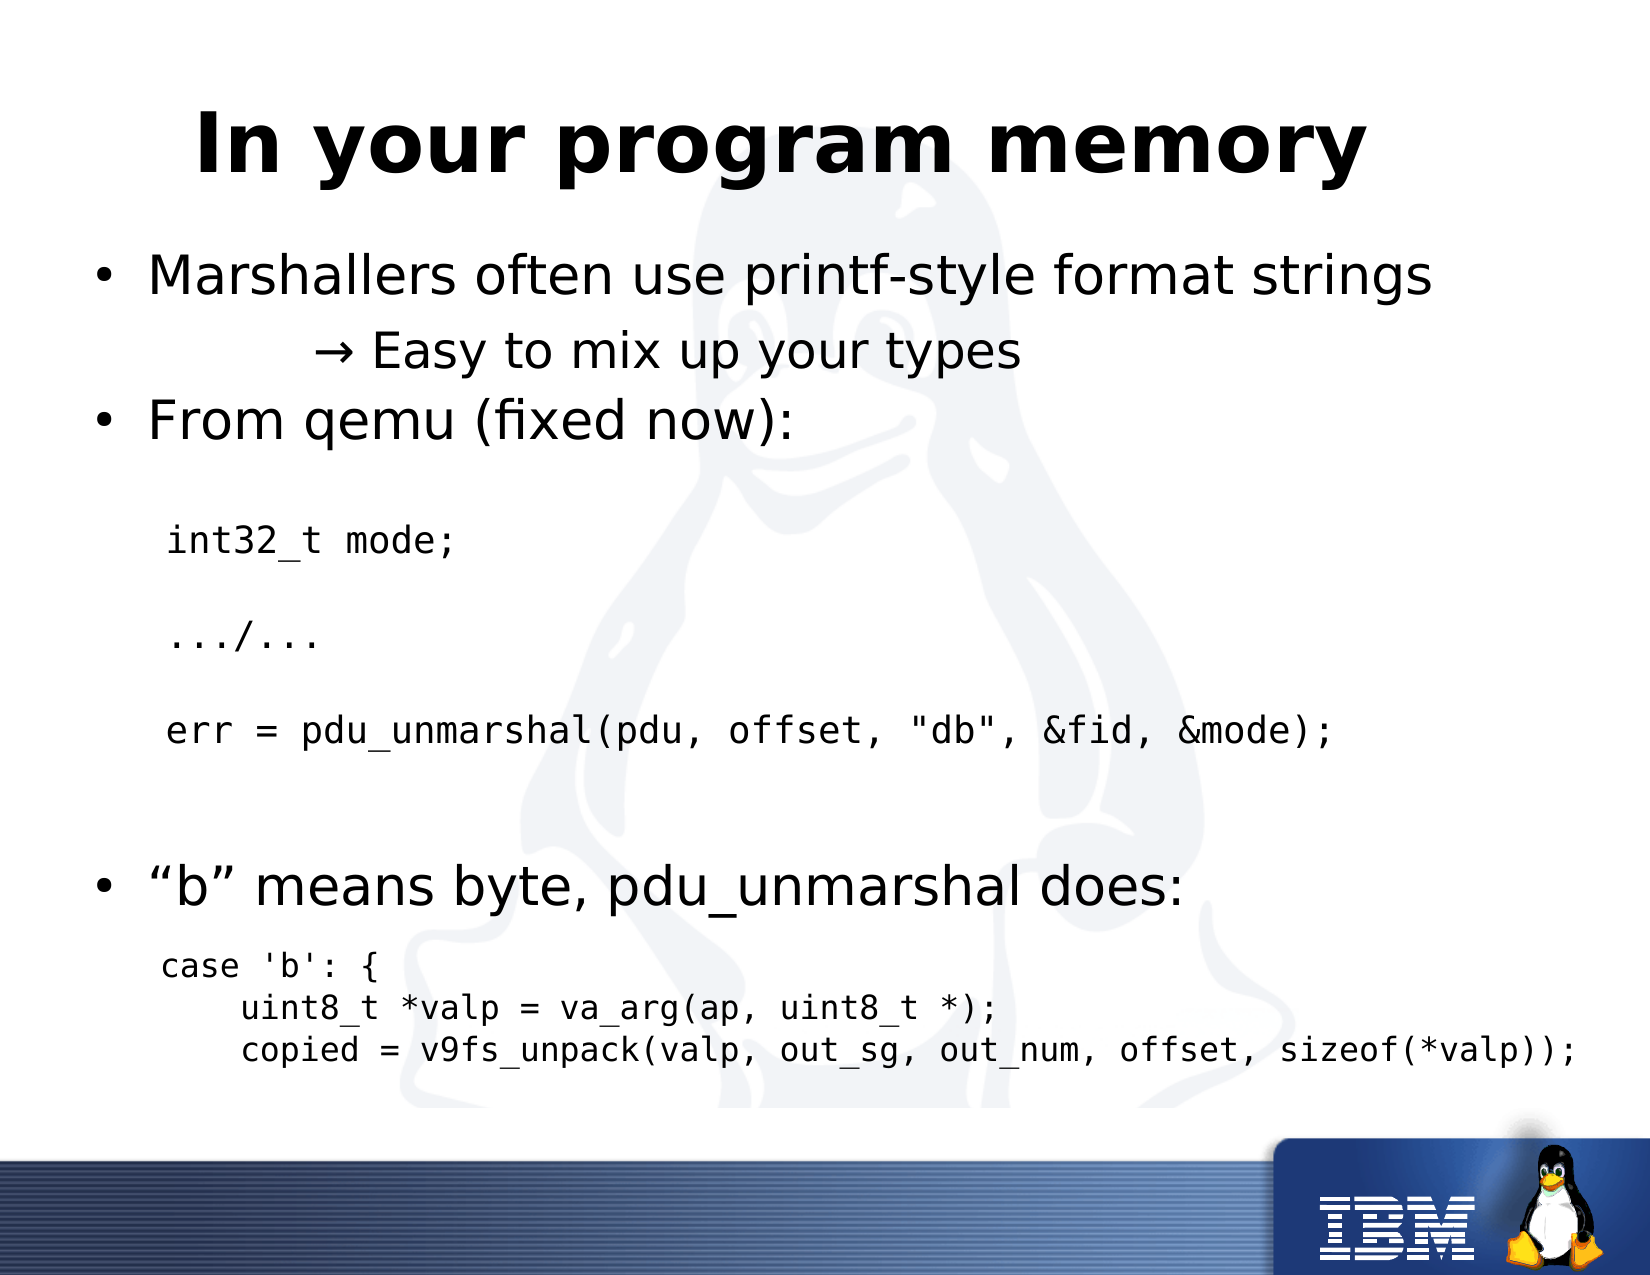

# In your program memory
Marshallers often use printf-style format strings
→ Easy to mix up your types
From qemu (fixed now):
“b” means byte, pdu_unmarshal does:
 int32_t mode;
 .../...
 err = pdu_unmarshal(pdu, offset, "db", &fid, &mode);
 case 'b': {
 uint8_t *valp = va_arg(ap, uint8_t *);
 copied = v9fs_unpack(valp, out_sg, out_num, offset, sizeof(*valp));